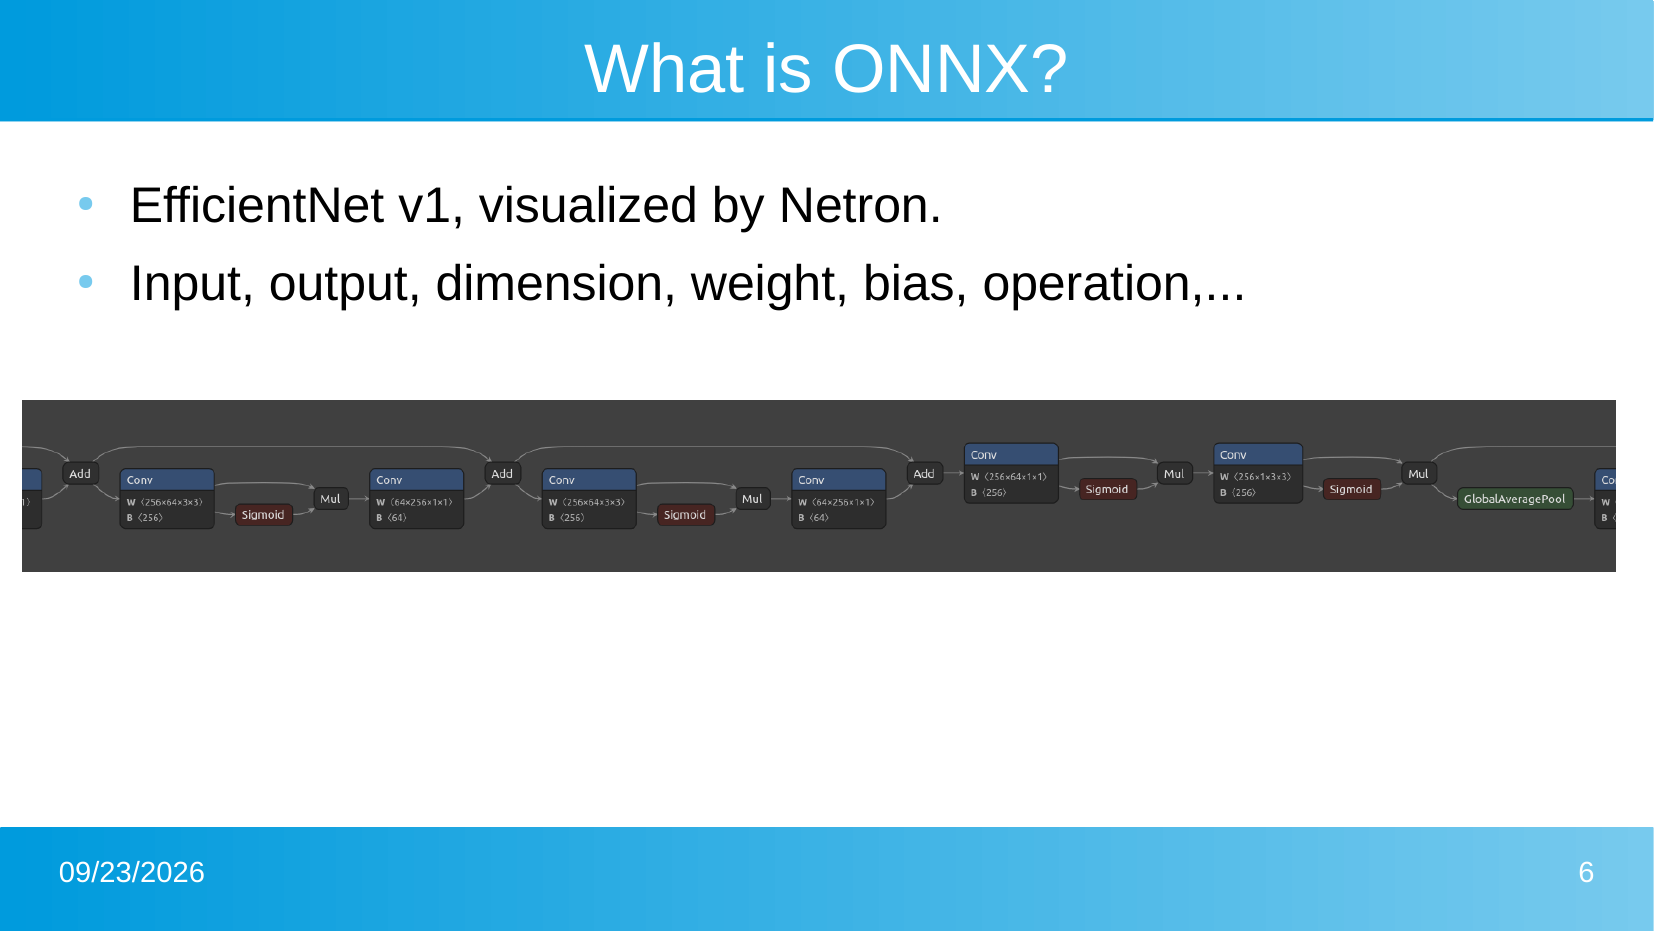

# What is ONNX?
EfficientNet v1, visualized by Netron.
Input, output, dimension, weight, bias, operation,...
6